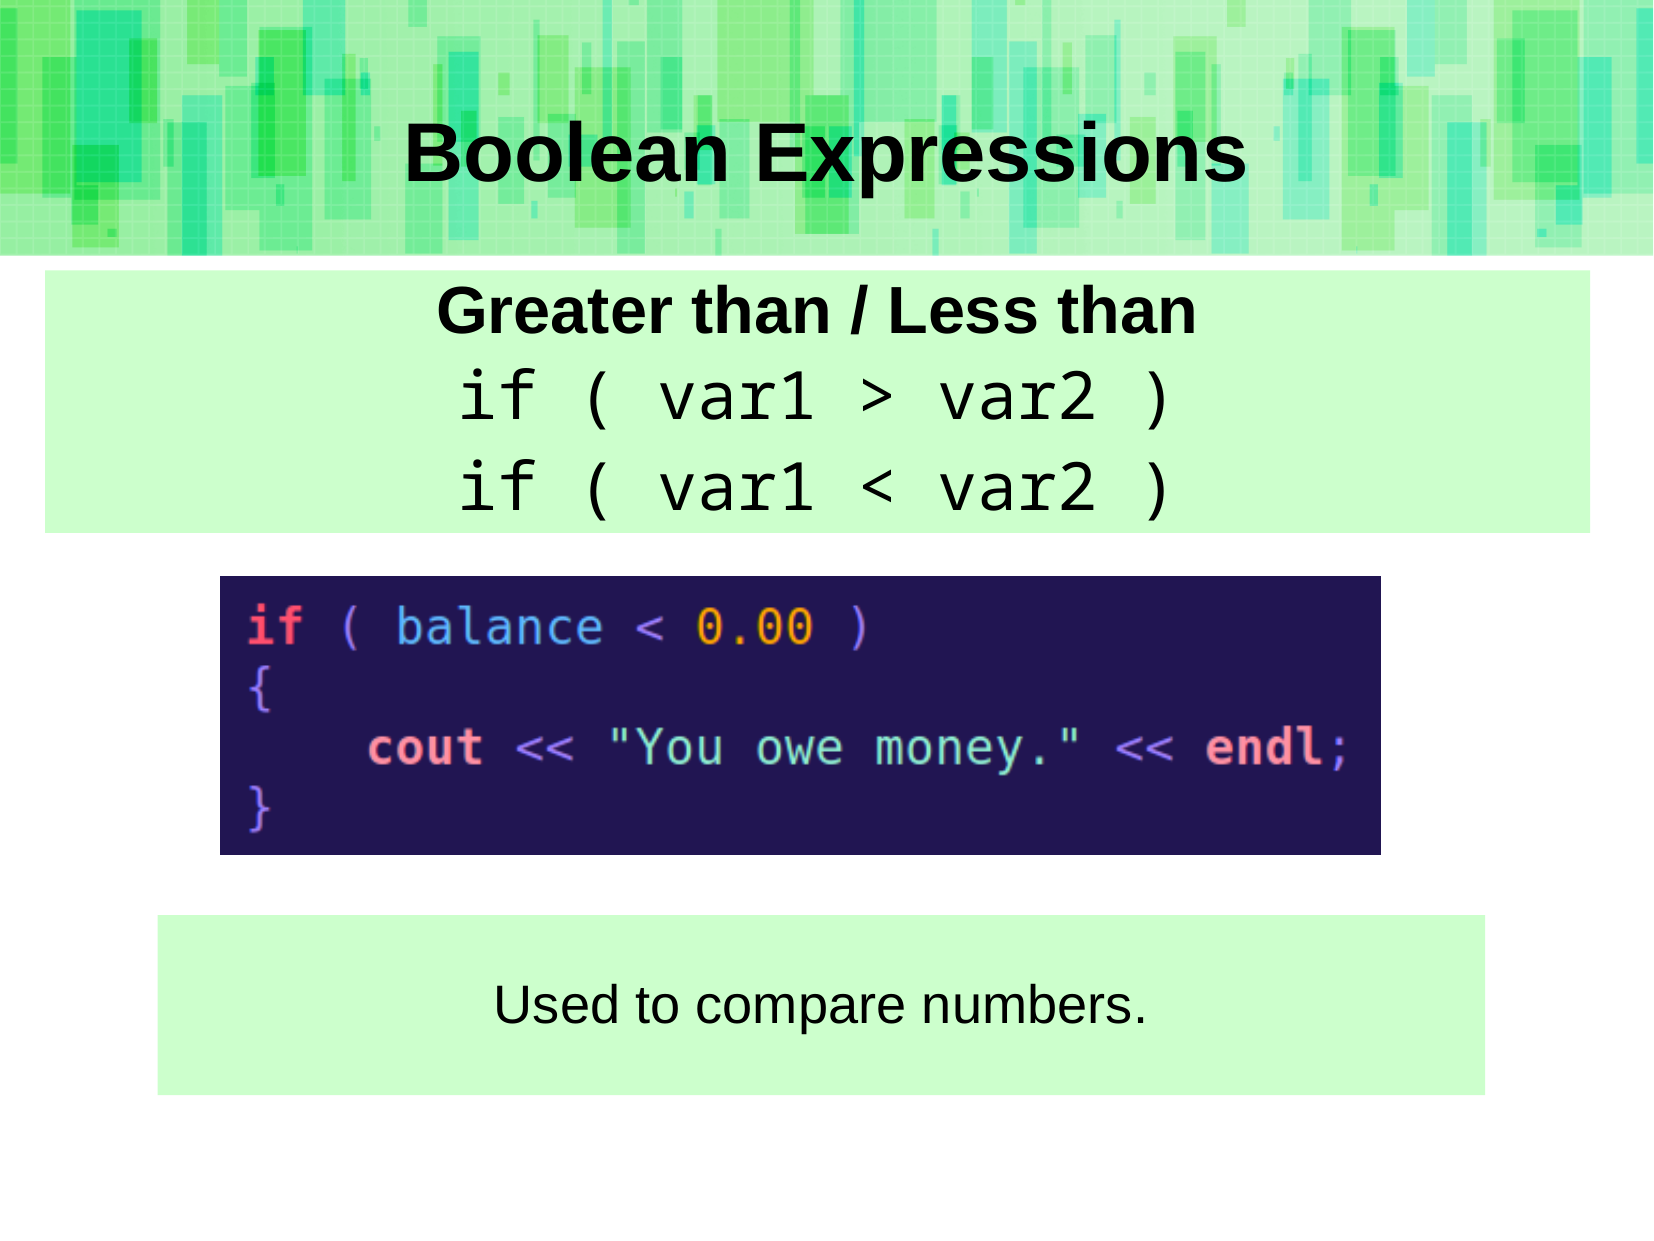

# Boolean Expressions
Greater than / Less than
if ( var1 > var2 )
if ( var1 < var2 )
Used to compare numbers.